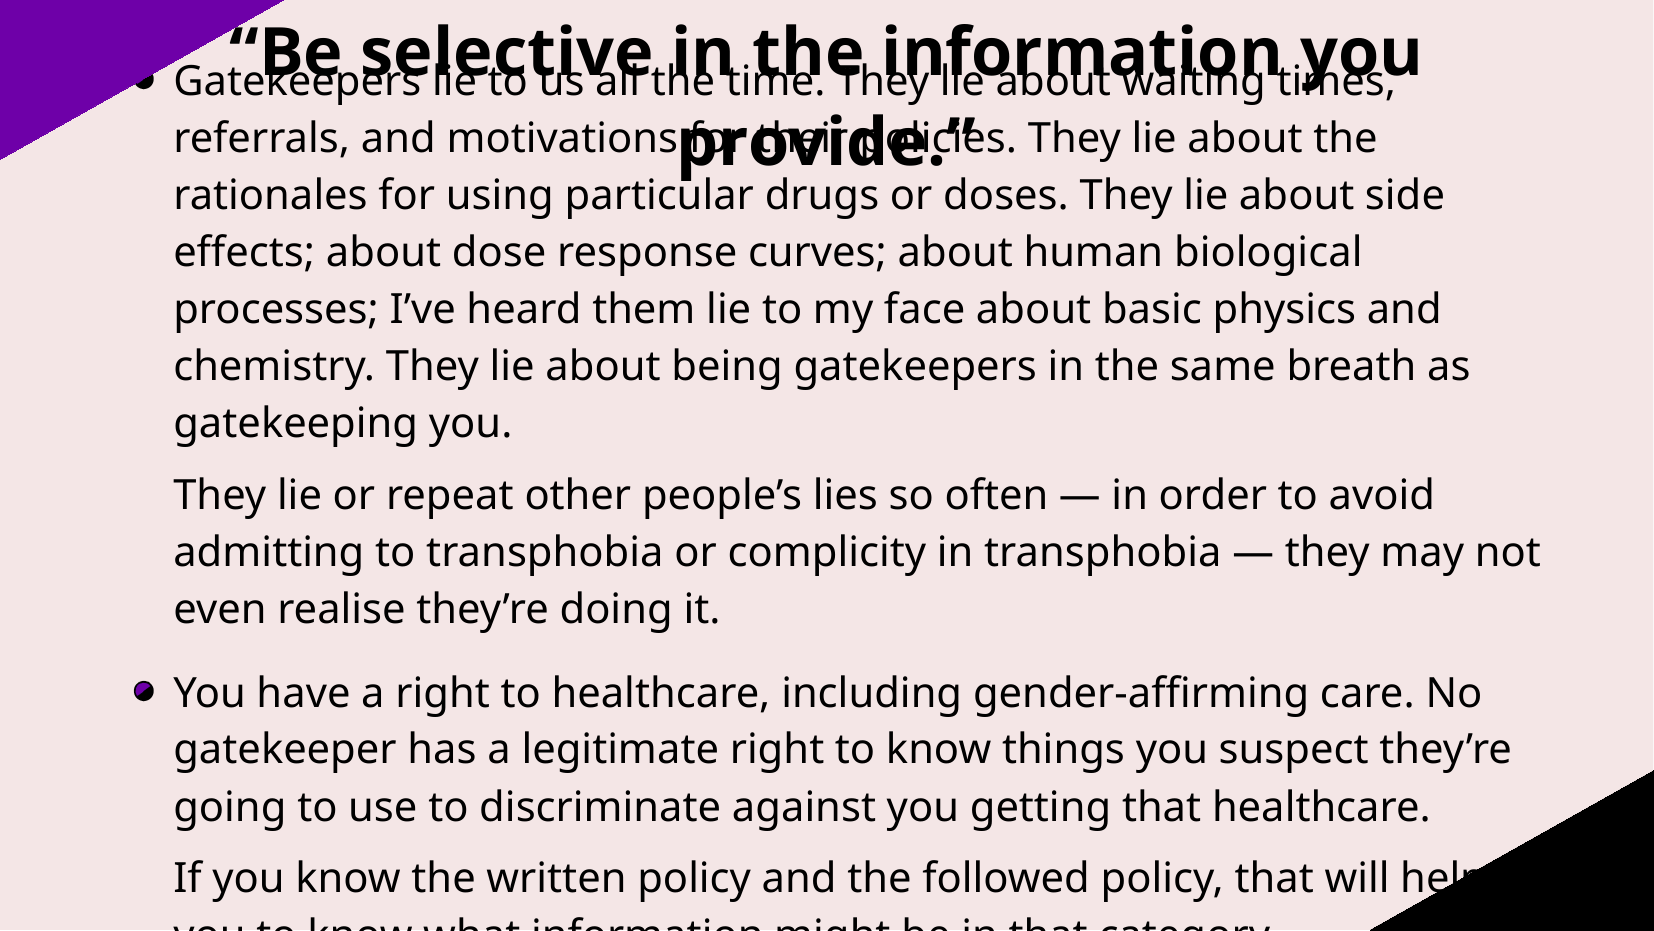

# “Be selective in the information you provide.”
Gatekeepers lie to us all the time. They lie about waiting times, referrals, and motivations for their policies. They lie about the rationales for using particular drugs or doses. They lie about side effects; about dose response curves; about human biological processes; I’ve heard them lie to my face about basic physics and chemistry. They lie about being gatekeepers in the same breath as gatekeeping you.
They lie or repeat other people’s lies so often — in order to avoid admitting to transphobia or complicity in transphobia — they may not even realise they’re doing it.
You have a right to healthcare, including gender-affirming care. No gatekeeper has a legitimate right to know things you suspect they’re going to use to discriminate against you getting that healthcare.
If you know the written policy and the followed policy, that will help you to know what information might be in that category.